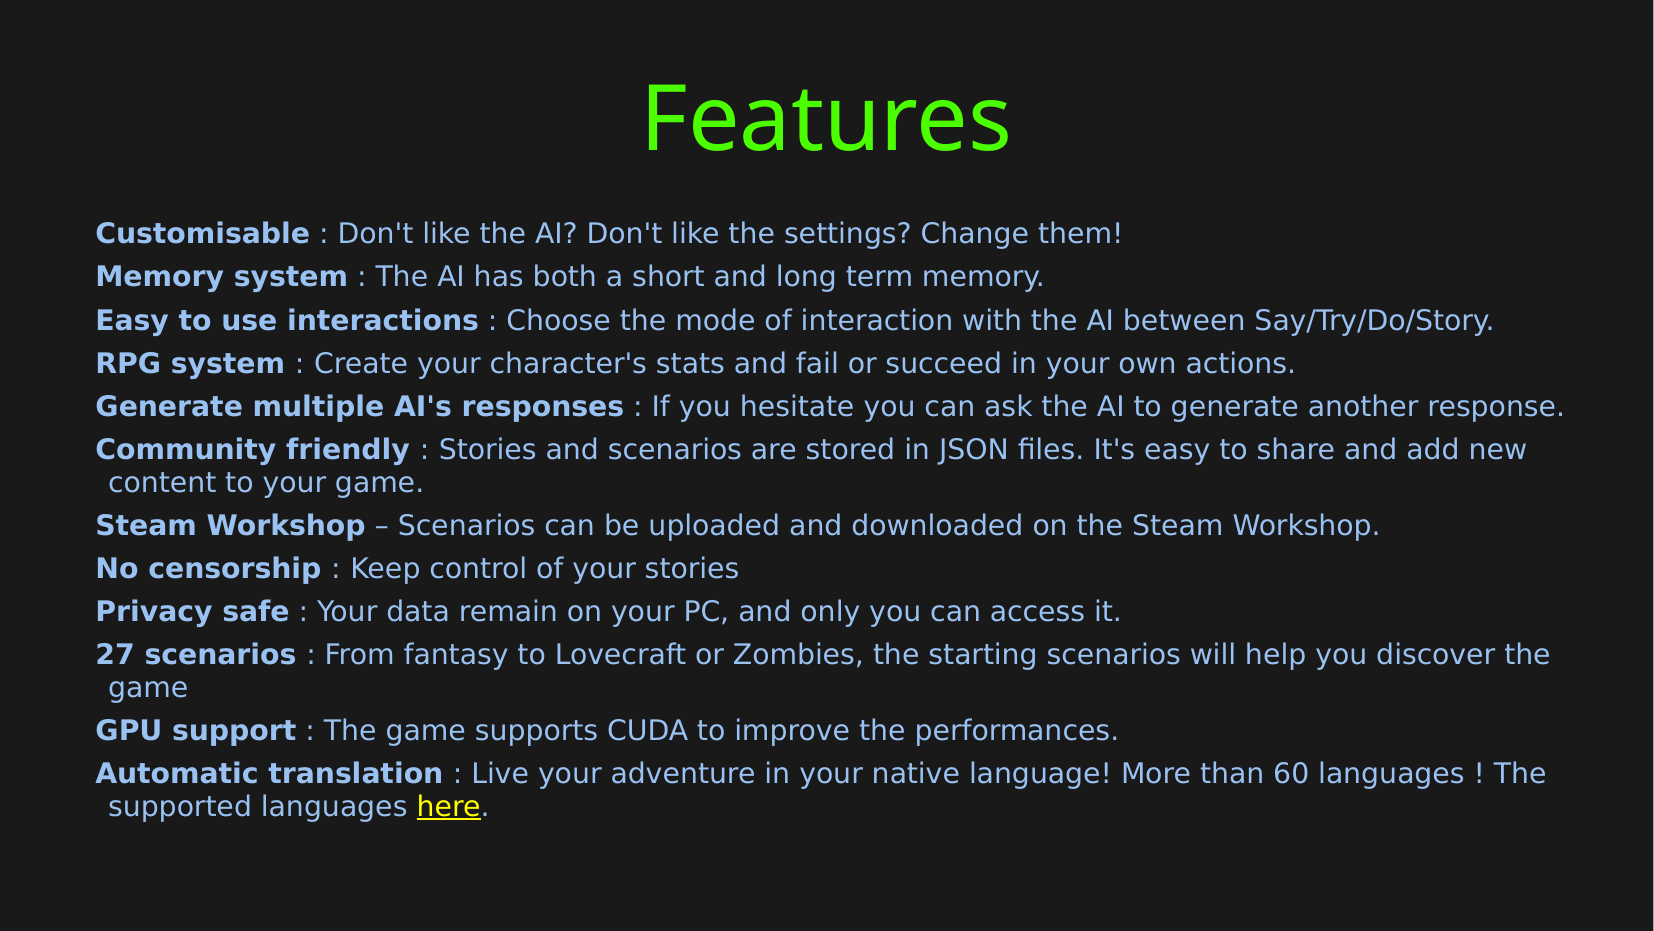

# Features
Customisable : Don't like the AI? Don't like the settings? Change them!
Memory system : The AI has both a short and long term memory.
Easy to use interactions : Choose the mode of interaction with the AI between Say/Try/Do/Story.
RPG system : Create your character's stats and fail or succeed in your own actions.
Generate multiple AI's responses : If you hesitate you can ask the AI to generate another response.
Community friendly : Stories and scenarios are stored in JSON files. It's easy to share and add new content to your game.
Steam Workshop – Scenarios can be uploaded and downloaded on the Steam Workshop.
No censorship : Keep control of your stories
Privacy safe : Your data remain on your PC, and only you can access it.
27 scenarios : From fantasy to Lovecraft or Zombies, the starting scenarios will help you discover the game
GPU support : The game supports CUDA to improve the performances.
Automatic translation : Live your adventure in your native language! More than 60 languages ! The supported languages here.